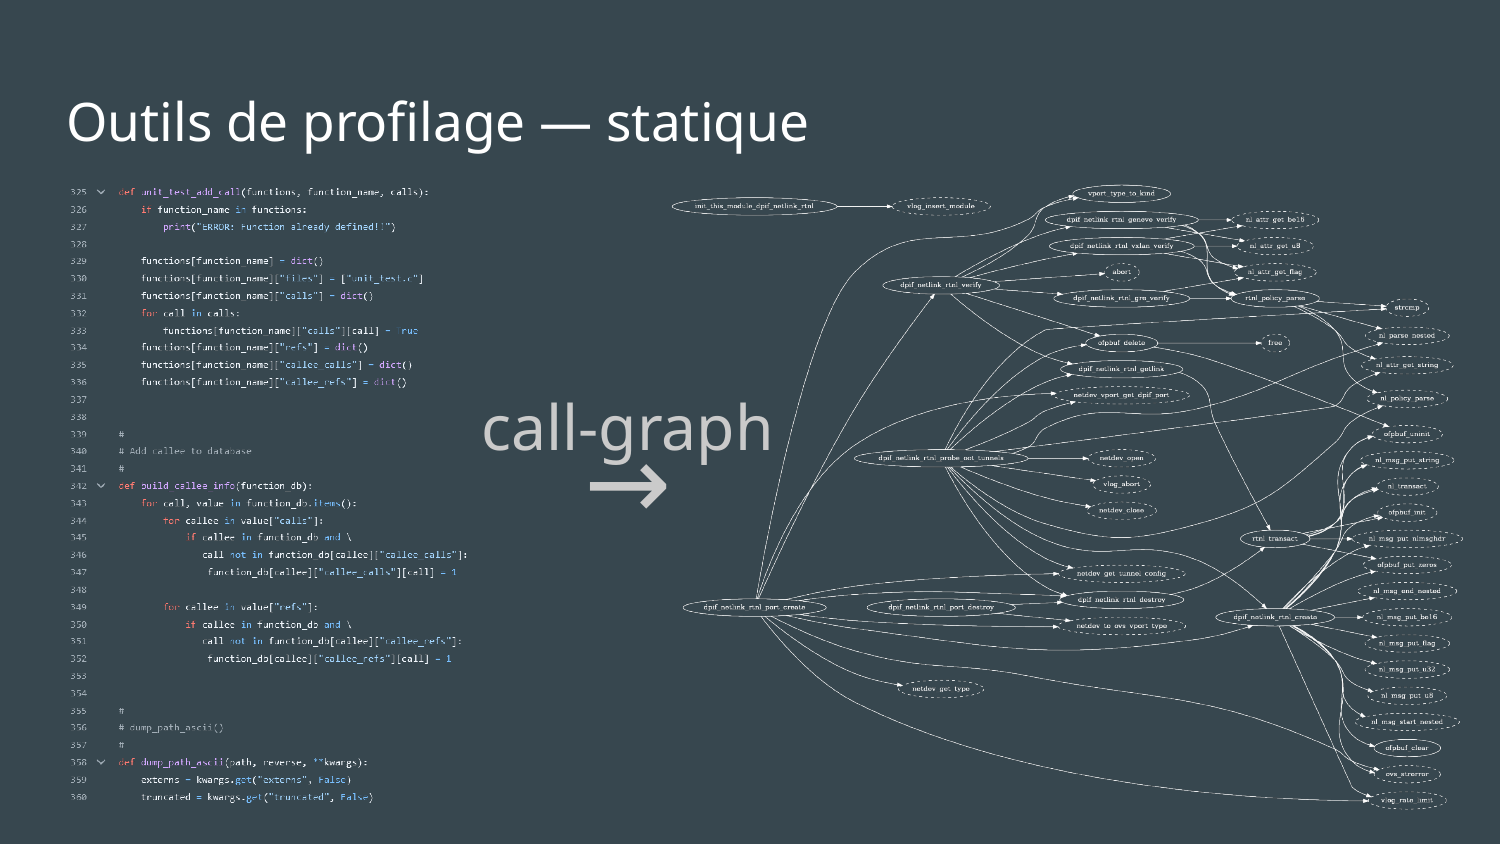

# Outils de profilage — statique
call-graph
→